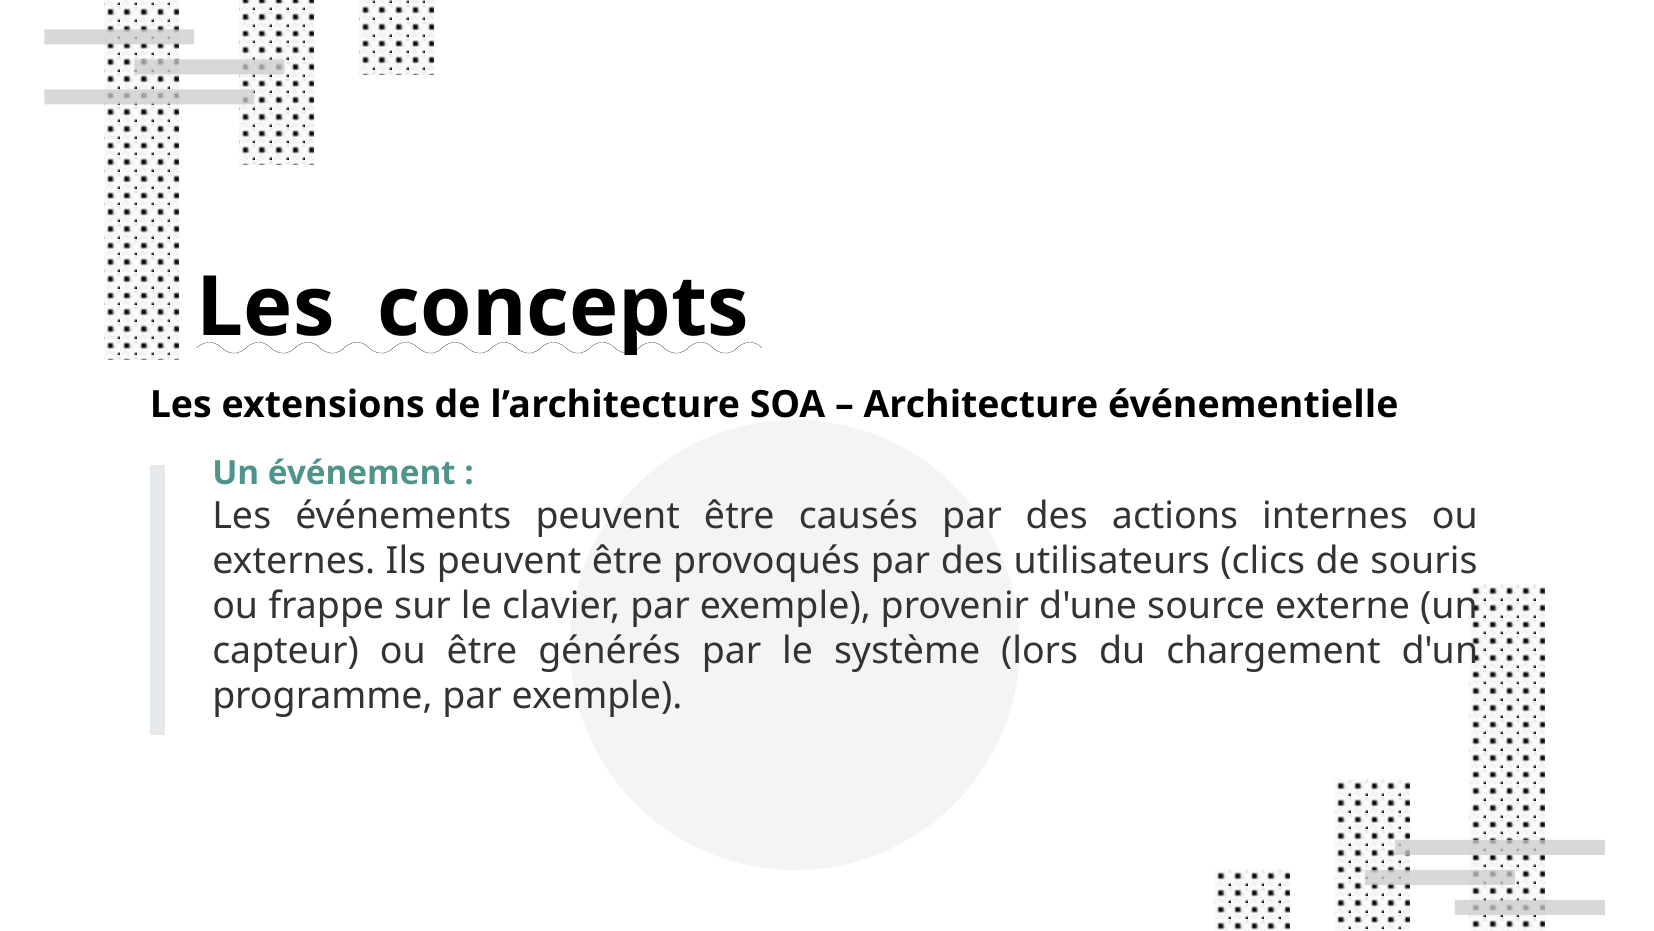

Les concepts
Les extensions de l’architecture SOA – Architecture événementielle
Un événement :
Les événements peuvent être causés par des actions internes ou externes. Ils peuvent être provoqués par des utilisateurs (clics de souris ou frappe sur le clavier, par exemple), provenir d'une source externe (un capteur) ou être générés par le système (lors du chargement d'un programme, par exemple).